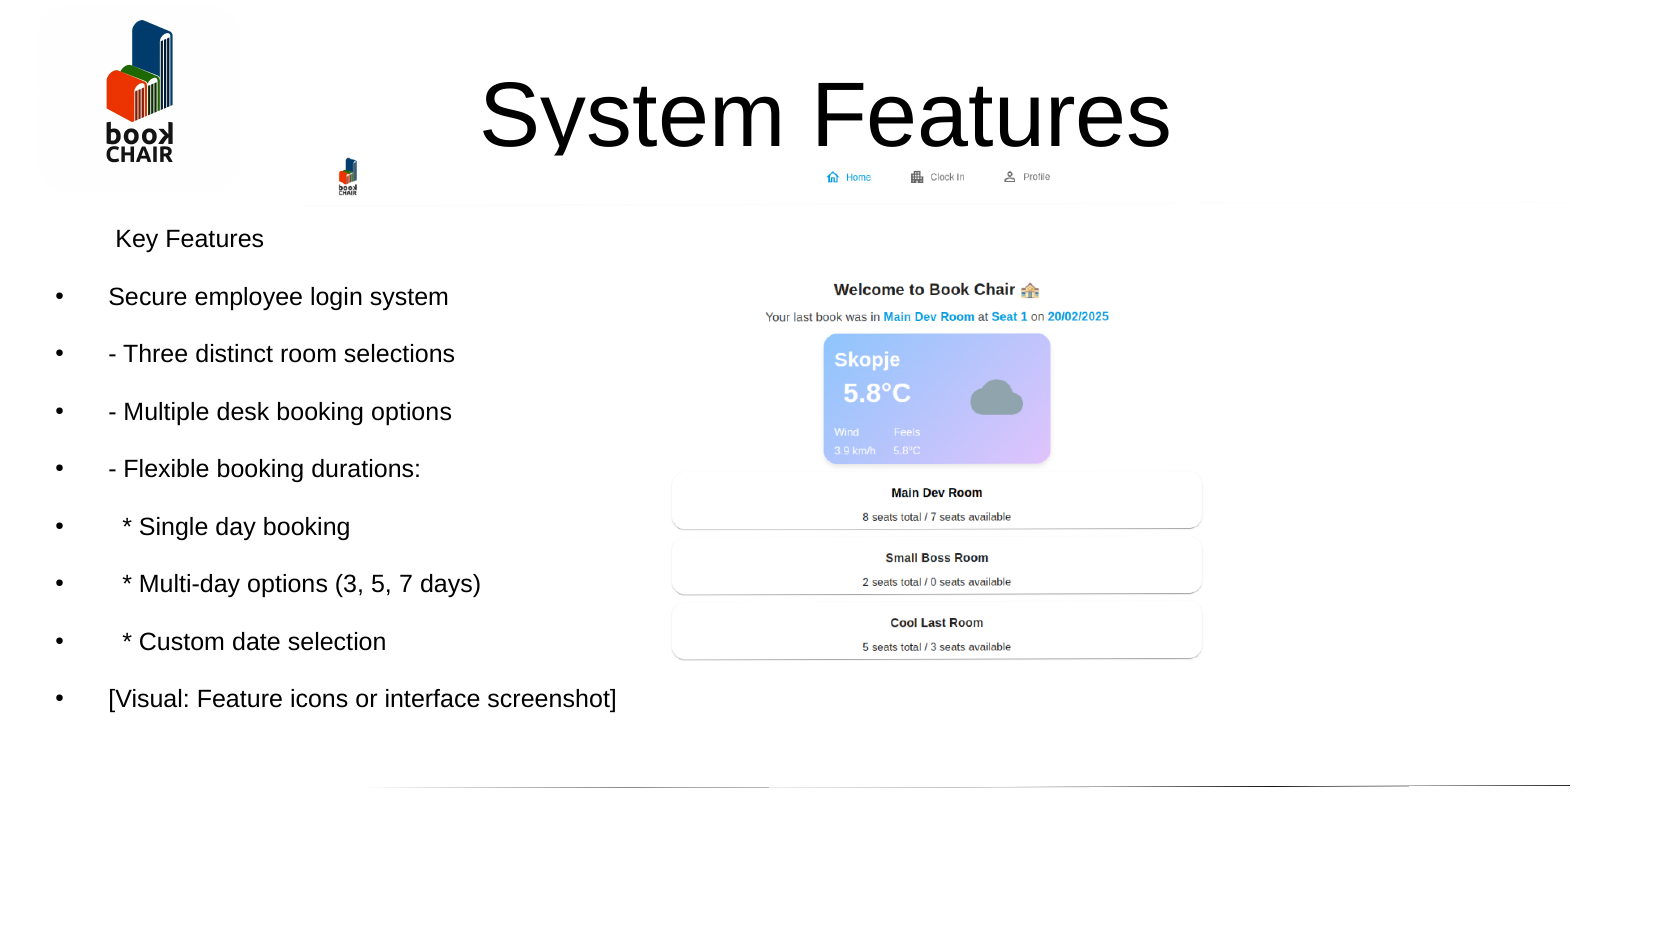

# System Features
 Key Features
Secure employee login system
- Three distinct room selections
- Multiple desk booking options
- Flexible booking durations:
 * Single day booking
 * Multi-day options (3, 5, 7 days)
 * Custom date selection
[Visual: Feature icons or interface screenshot]